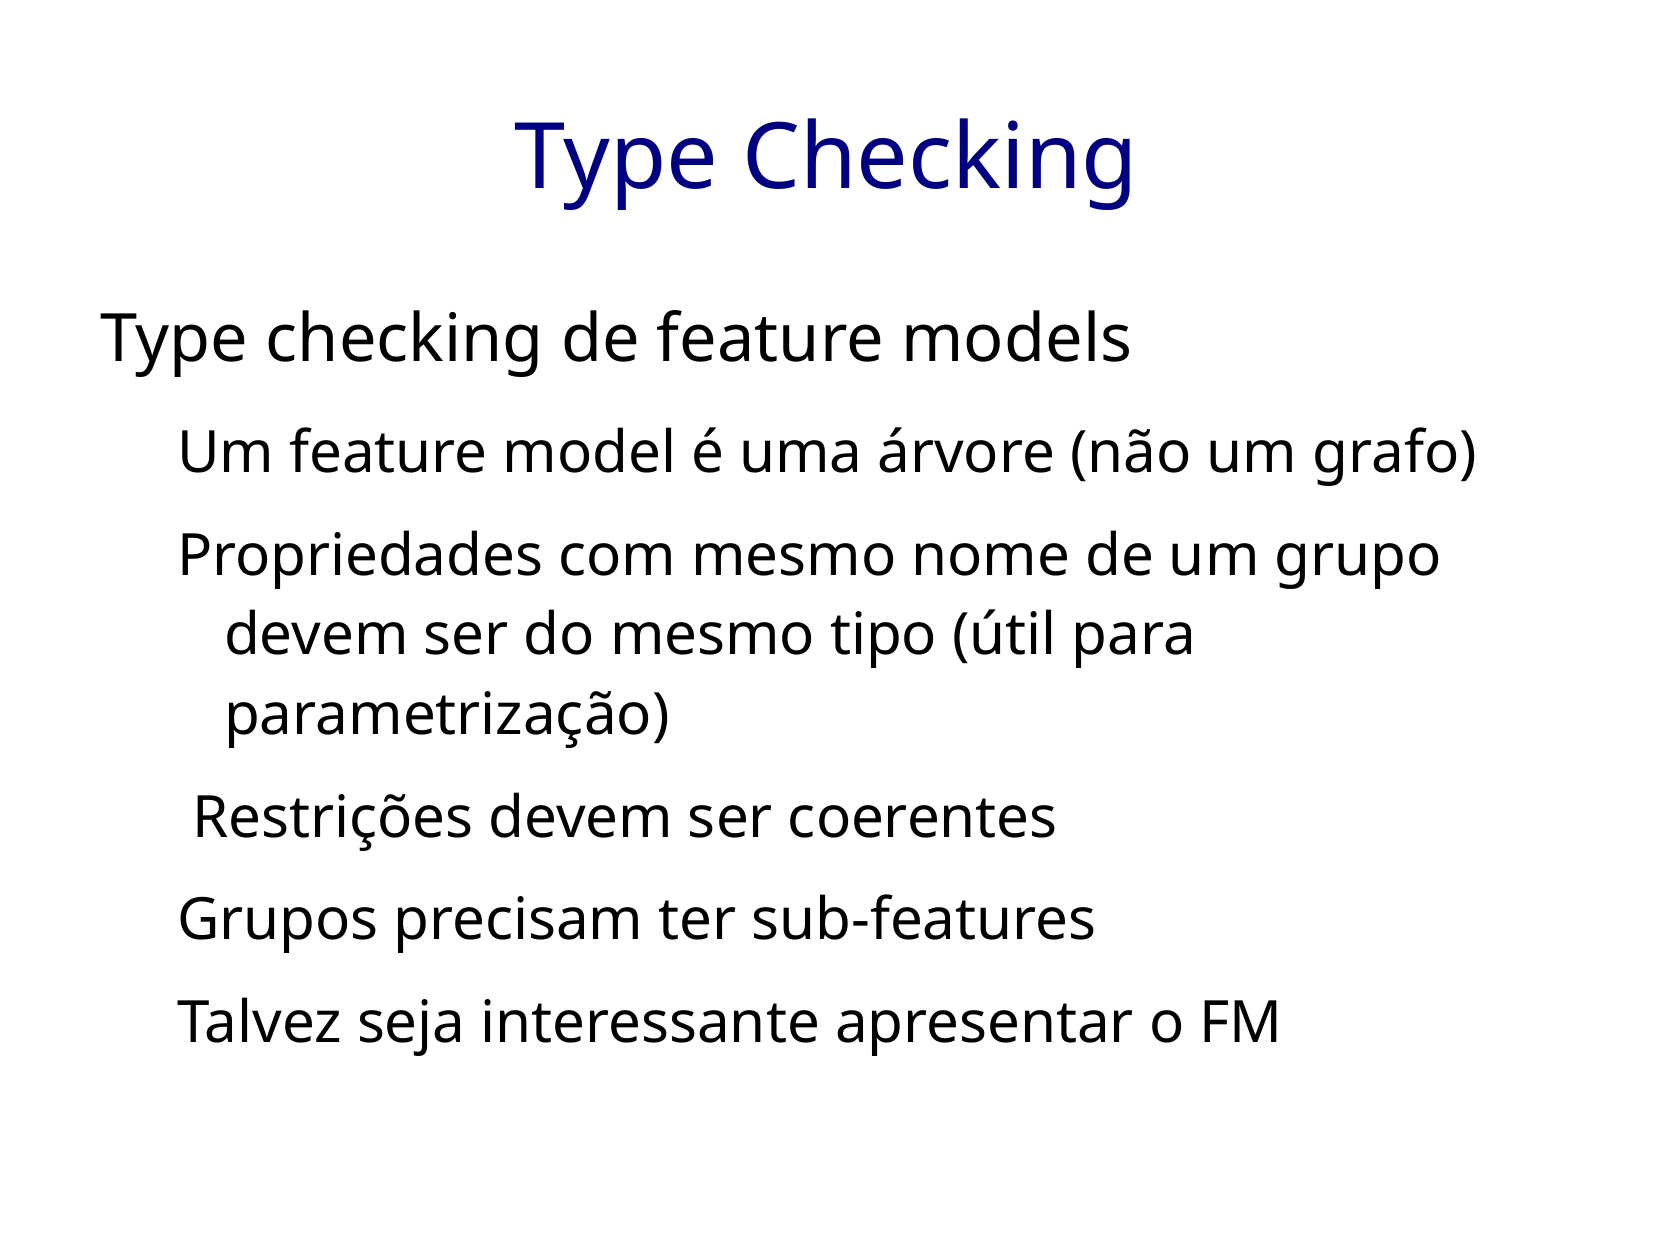

# Type Checking
Type checking de feature models
Um feature model é uma árvore (não um grafo)
Propriedades com mesmo nome de um grupo devem ser do mesmo tipo (útil para parametrização)
 Restrições devem ser coerentes
Grupos precisam ter sub-features
Talvez seja interessante apresentar o FM